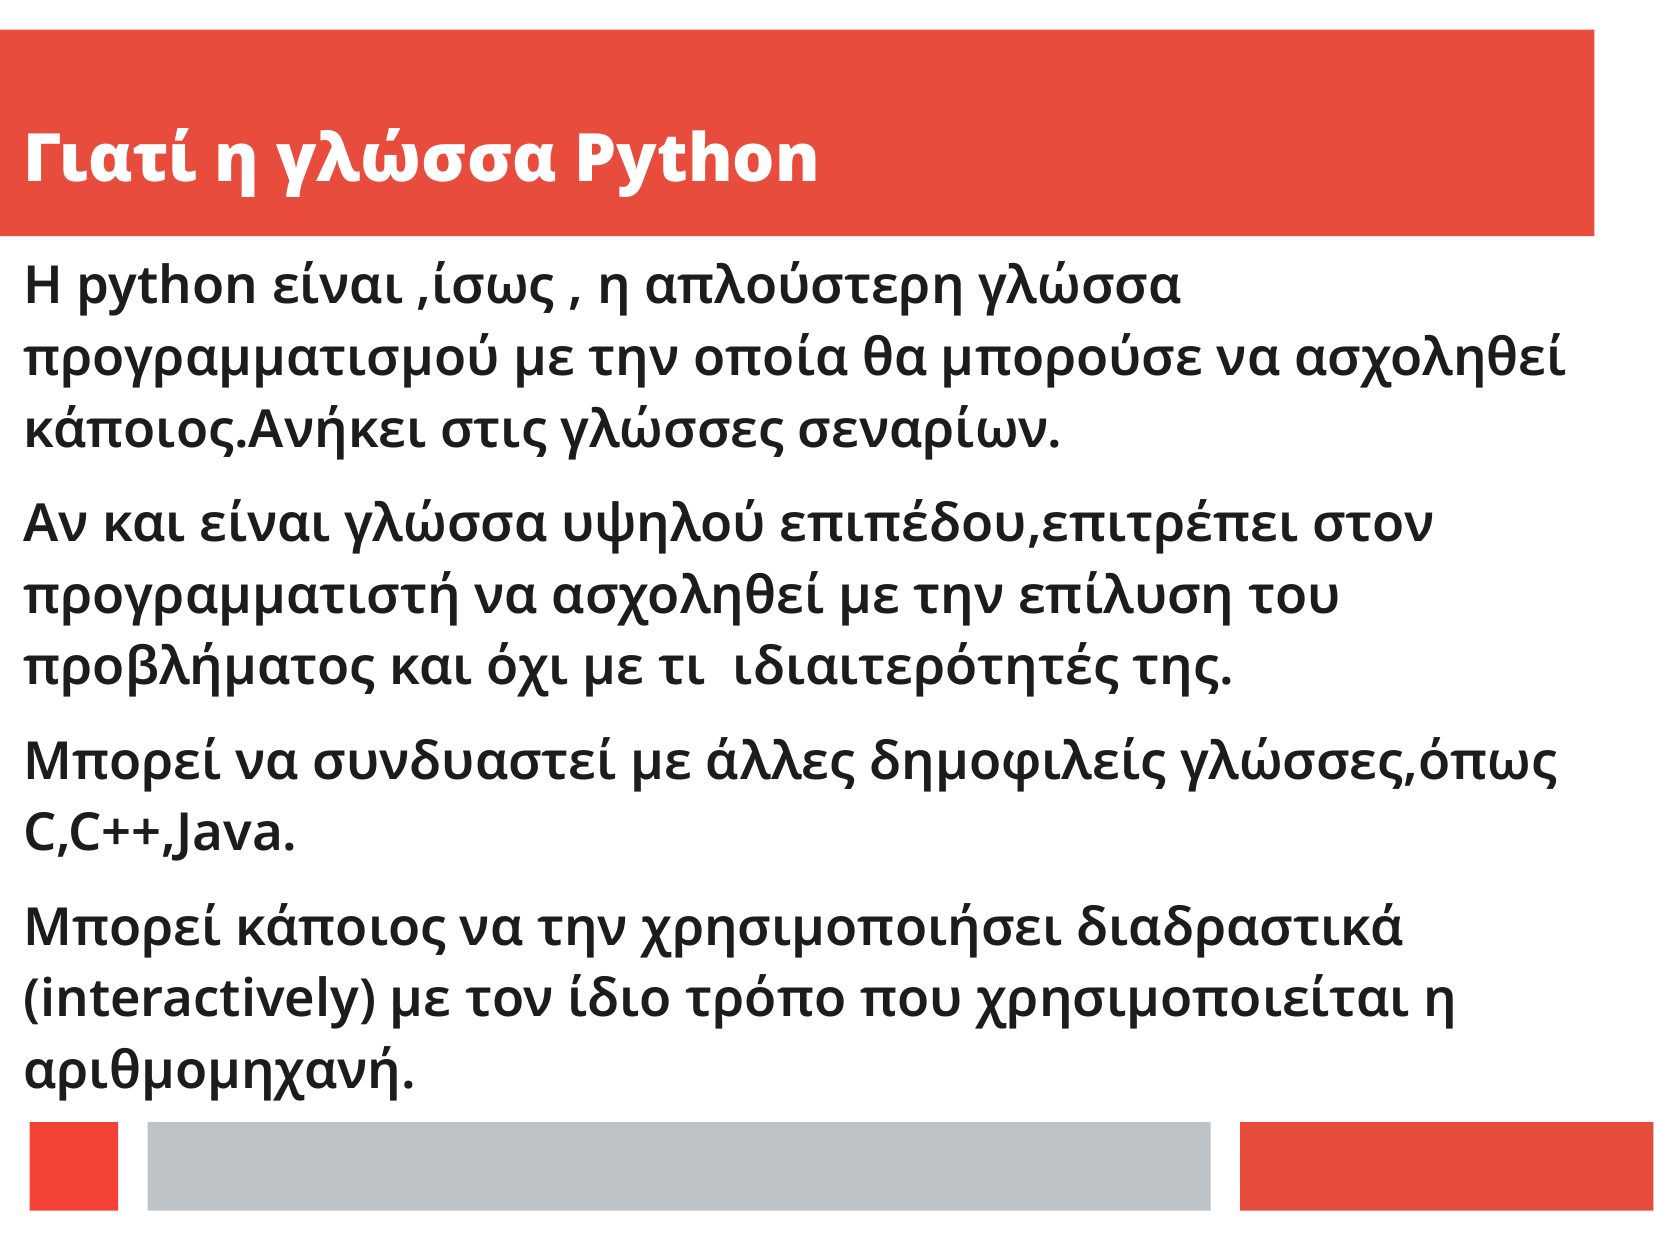

# Γιατί η γλώσσα Python
H python είναι ,ίσως , η απλούστερη γλώσσα προγραμματισμού με την οποία θα μπορούσε να ασχοληθεί κάποιος.Ανήκει στις γλώσσες σεναρίων.
Aν και είναι γλώσσα υψηλού επιπέδου,επιτρέπει στον προγραμματιστή να ασχοληθεί με την επίλυση του προβλήματος και όχι με τι ιδιαιτερότητές της.
Μπορεί να συνδυαστεί με άλλες δημοφιλείς γλώσσες,όπως C,C++,Java.
Mπορεί κάποιος να την χρησιμοποιήσει διαδραστικά (interactively) με τον ίδιο τρόπο που χρησιμοποιείται η αριθμομηχανή.